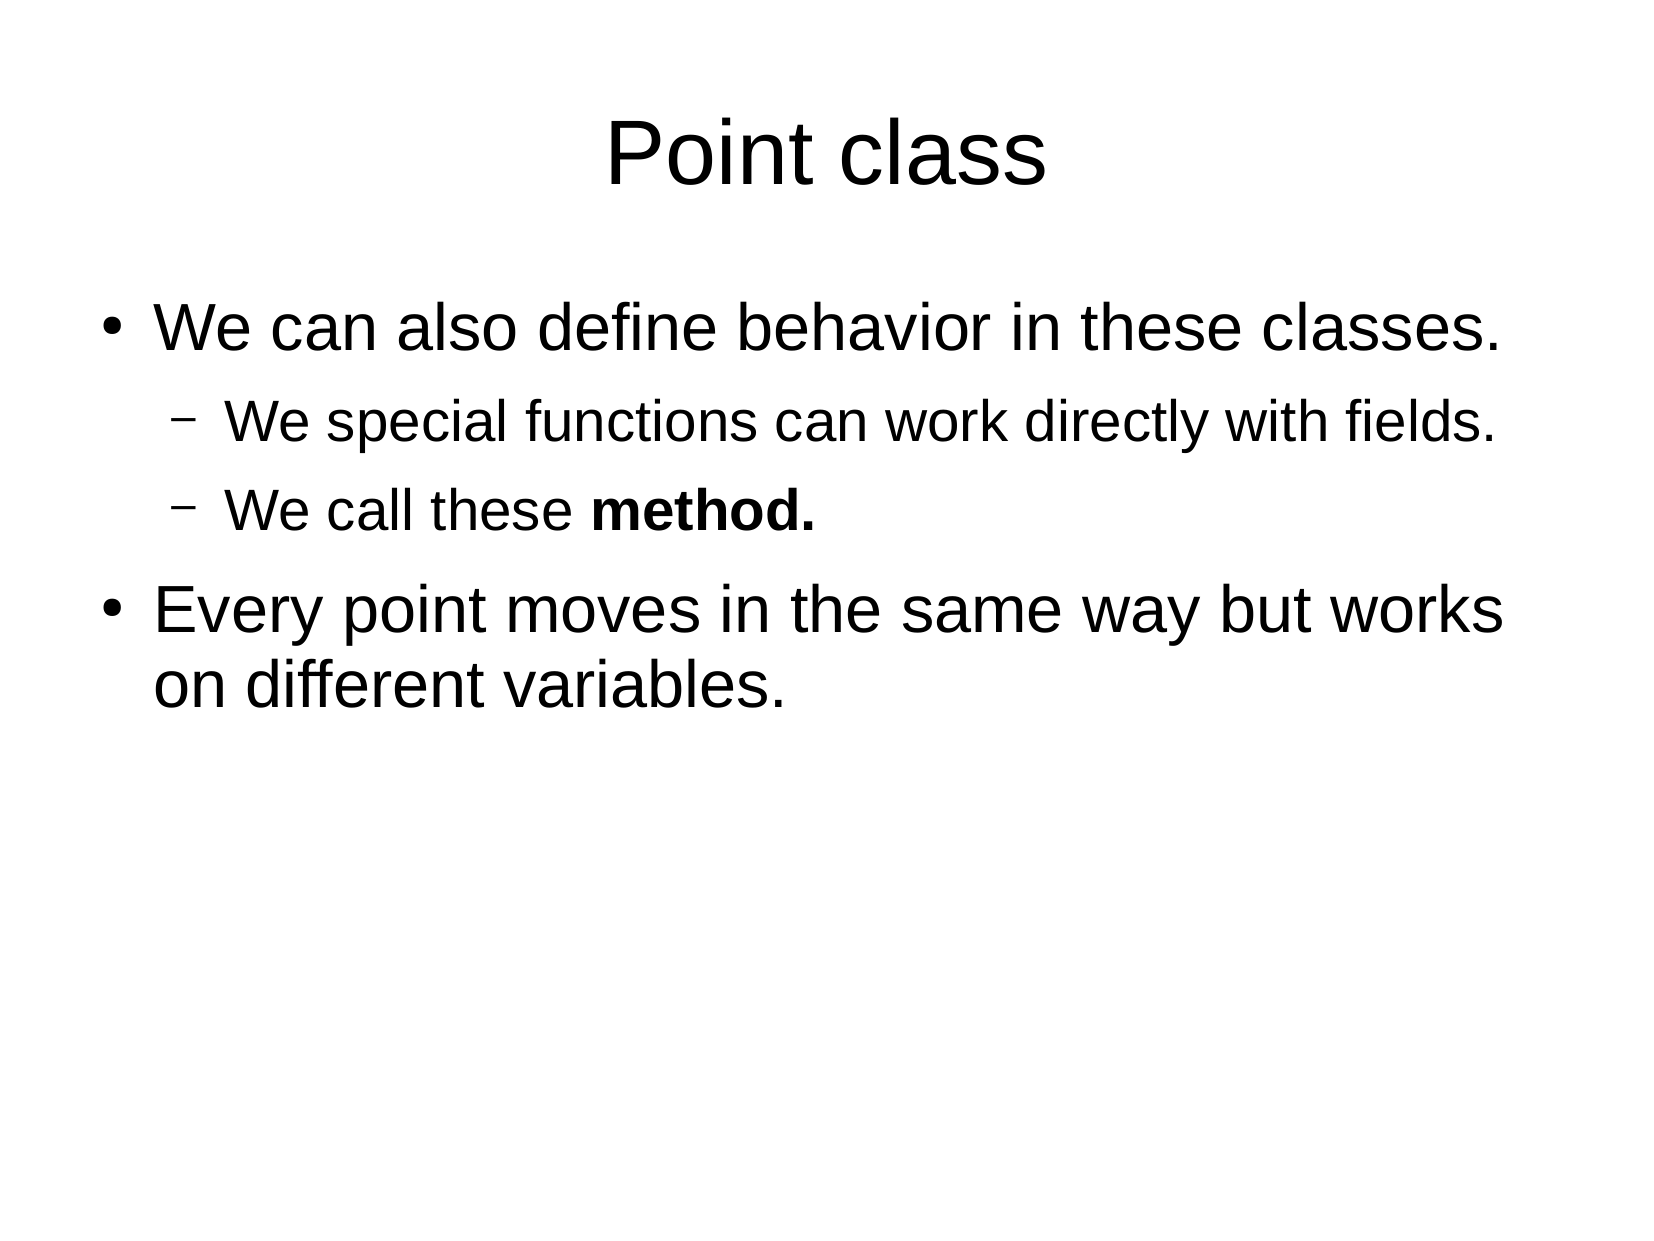

# Point class
We can also define behavior in these classes.
We special functions can work directly with fields.
We call these method.
Every point moves in the same way but works on different variables.